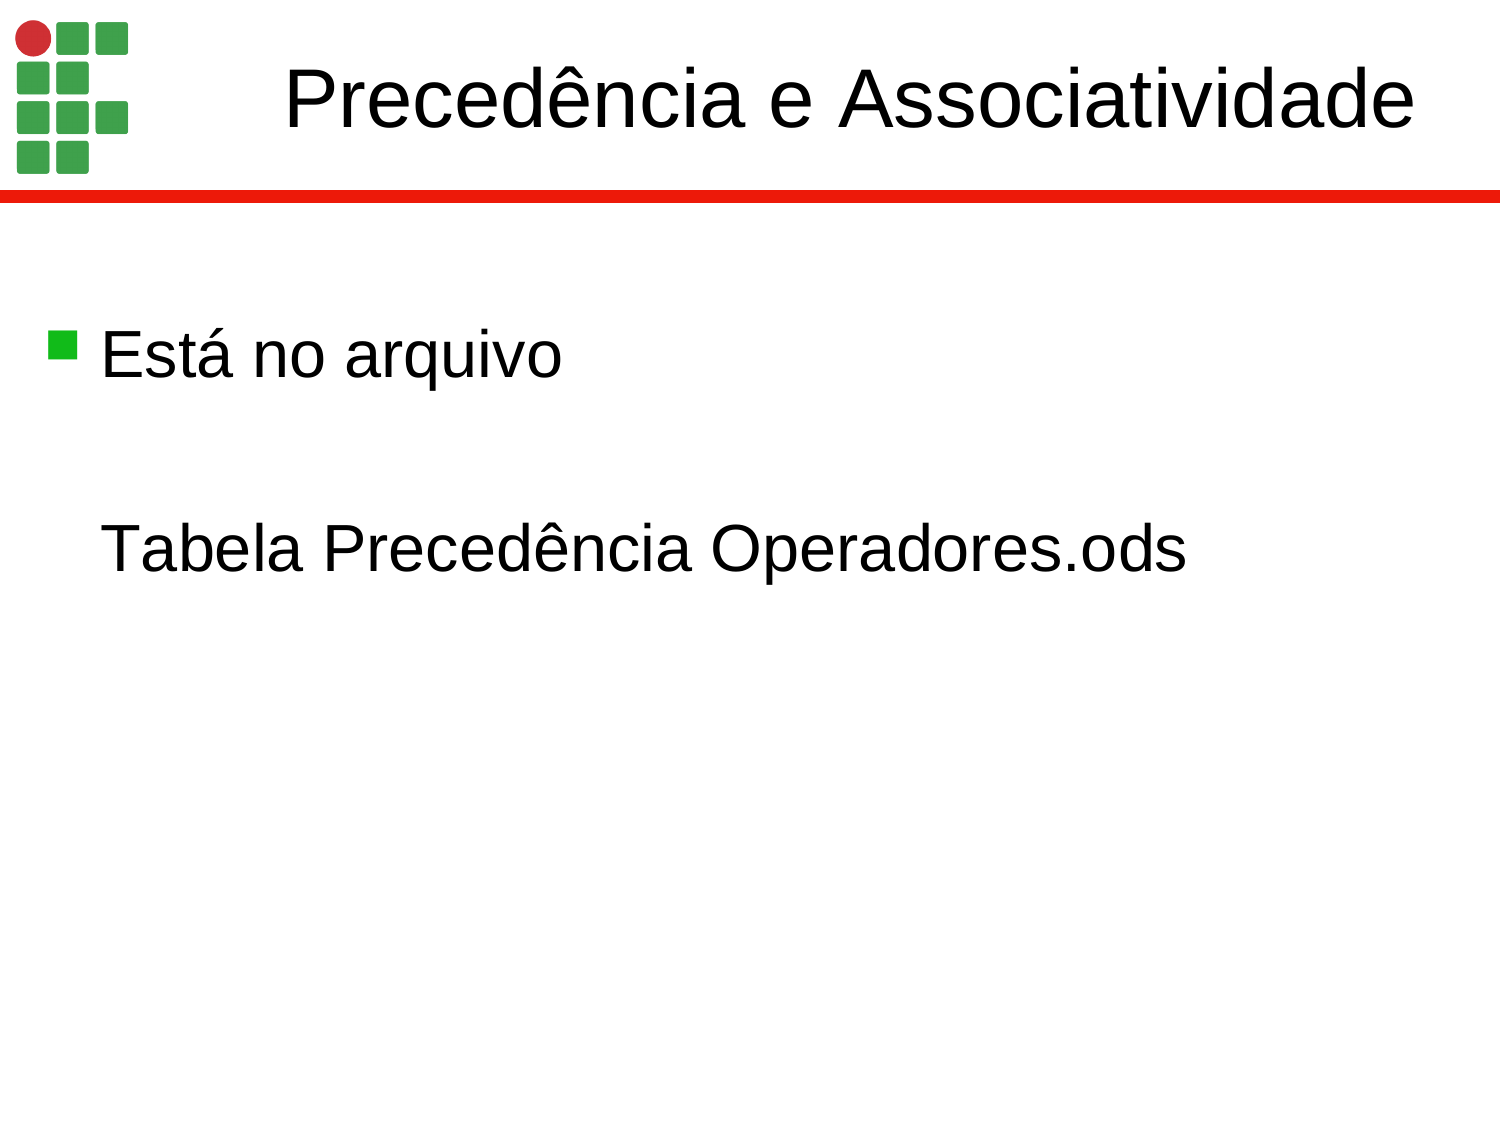

# Precedência e Associatividade
Está no arquivo
Tabela Precedência Operadores.ods